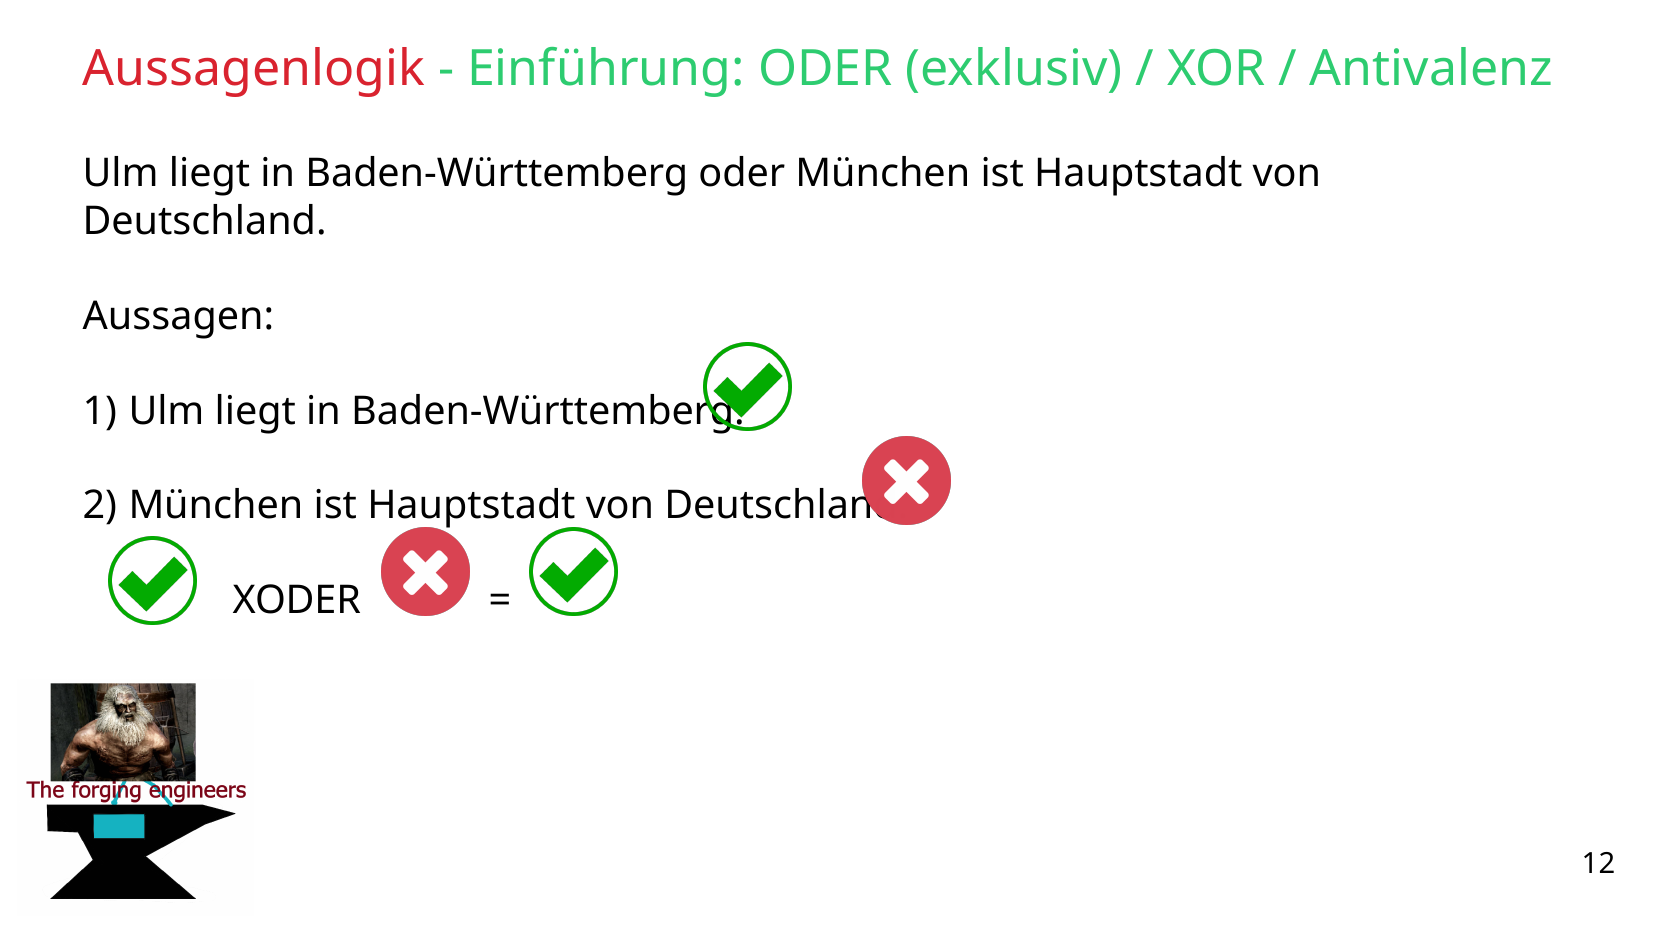

# Aussagenlogik - Einführung: ODER (exklusiv) / XOR / Antivalenz
Ulm liegt in Baden-Württemberg oder München ist Hauptstadt von Deutschland.
Aussagen:
 Ulm liegt in Baden-Württemberg.
 München ist Hauptstadt von Deutschland.
XODER 		 =